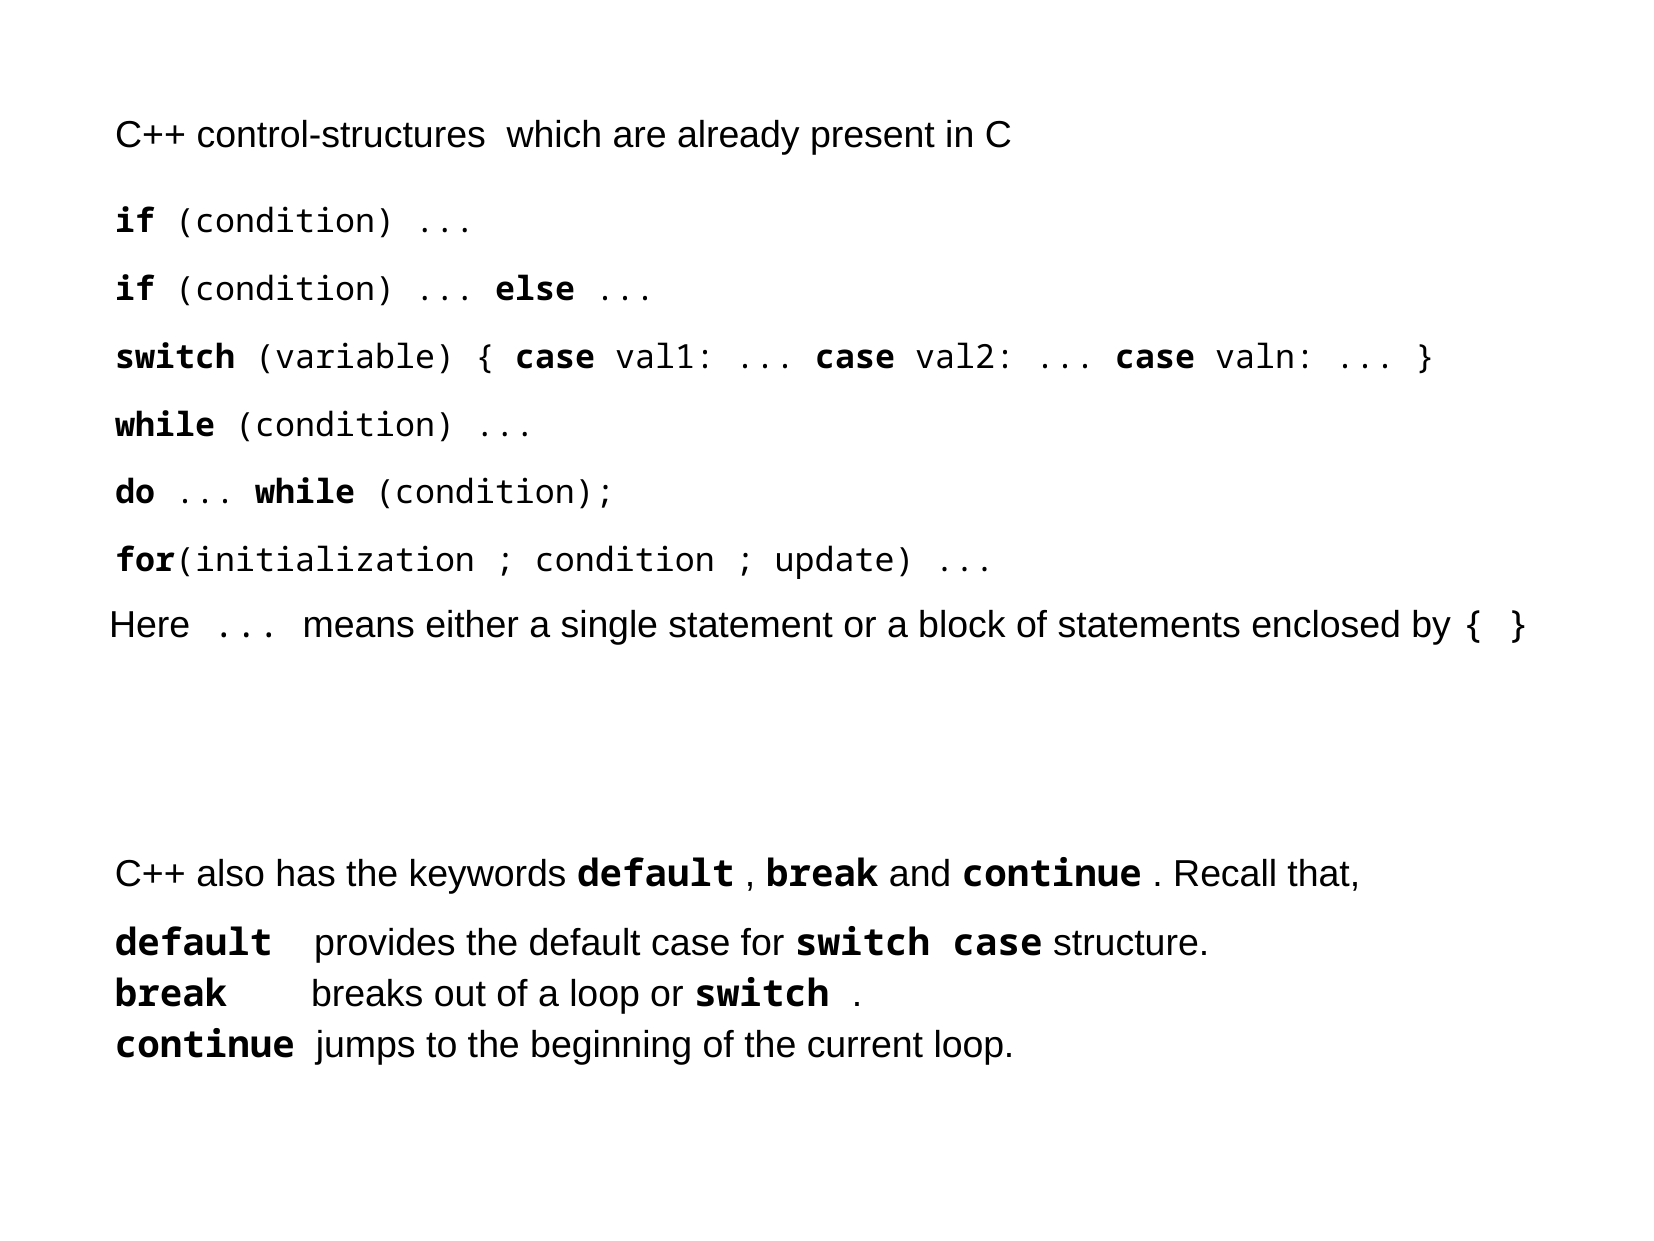

C++ control-structures which are already present in C
if (condition) ...
if (condition) ... else ...
switch (variable) { case val1: ... case val2: ... case valn: ... }
while (condition) ...
do ... while (condition);
for(initialization ; condition ; update) ...
Here ... means either a single statement or a block of statements enclosed by { }
C++ also has the keywords default , break and continue . Recall that,
default provides the default case for switch case structure.
break breaks out of a loop or switch .
continue jumps to the beginning of the current loop.